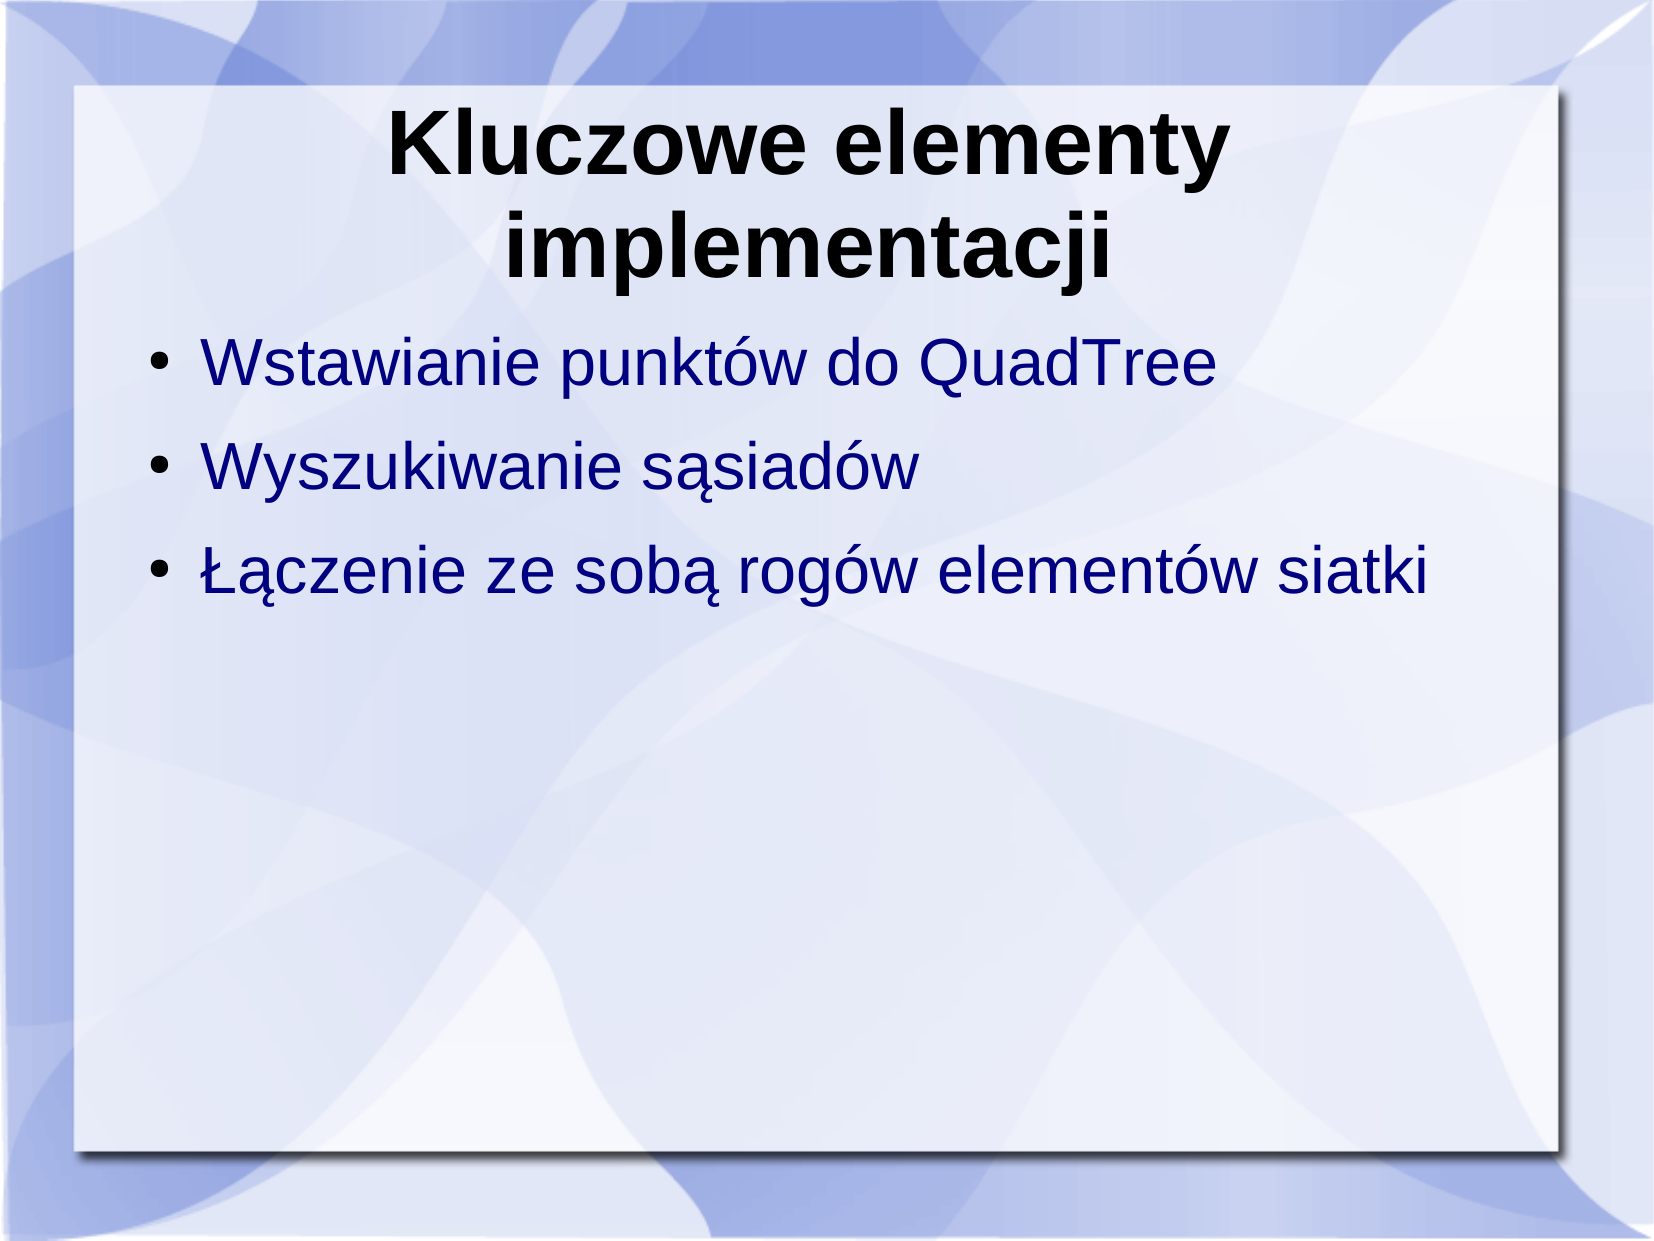

# Kluczowe elementy implementacji
Wstawianie punktów do QuadTree
Wyszukiwanie sąsiadów
Łączenie ze sobą rogów elementów siatki